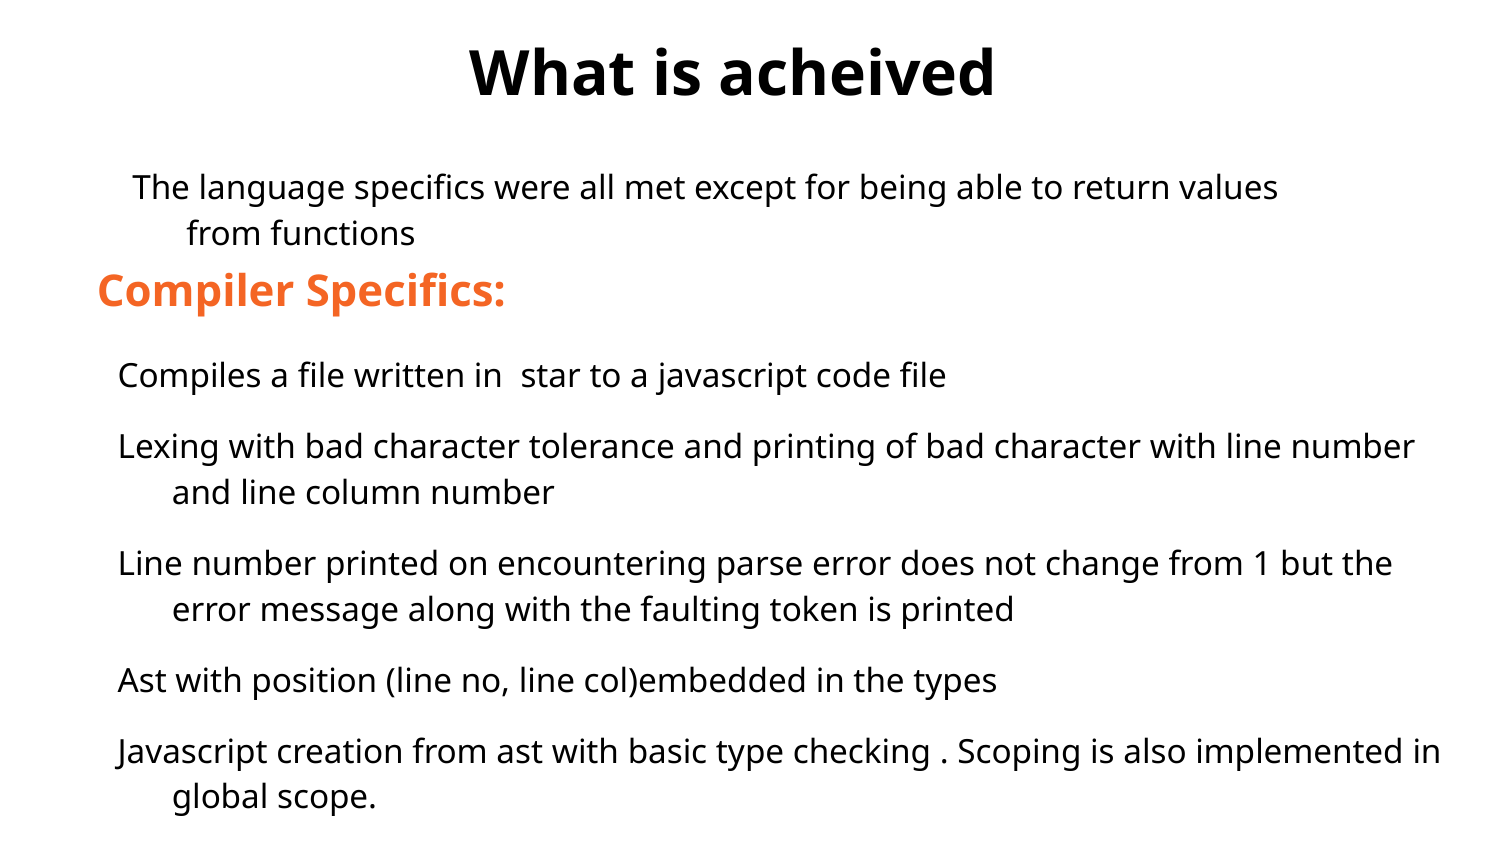

What is acheived
The language specifics were all met except for being able to return values from functions
Compiler Specifics:
Compiles a file written in star to a javascript code file
Lexing with bad character tolerance and printing of bad character with line number and line column number
Line number printed on encountering parse error does not change from 1 but the error message along with the faulting token is printed
Ast with position (line no, line col)embedded in the types
Javascript creation from ast with basic type checking . Scoping is also implemented in global scope.